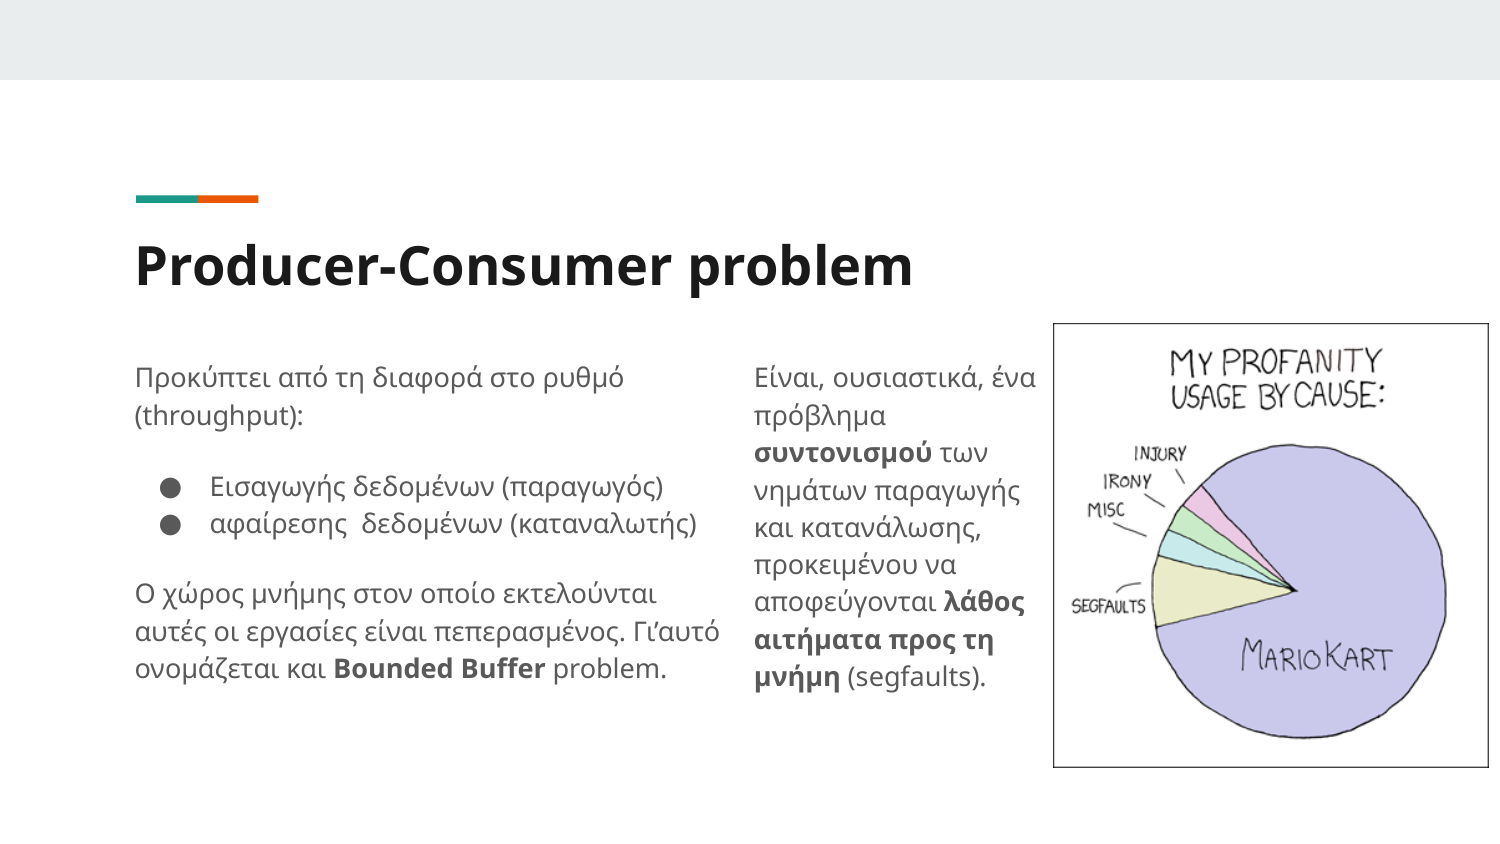

# Producer-Consumer problem
Προκύπτει από τη διαφορά στο ρυθμό (throughput):
Εισαγωγής δεδομένων (παραγωγός)
αφαίρεσης δεδομένων (καταναλωτής)
Ο χώρος μνήμης στον οποίο εκτελούνται αυτές οι εργασίες είναι πεπερασμένος. Γι’αυτό ονομάζεται και Bounded Buffer problem.
Είναι, ουσιαστικά, ένα πρόβλημα συντονισμού των νημάτων παραγωγής και κατανάλωσης, προκειμένου να αποφεύγονται λάθος αιτήματα προς τη μνήμη (segfaults).